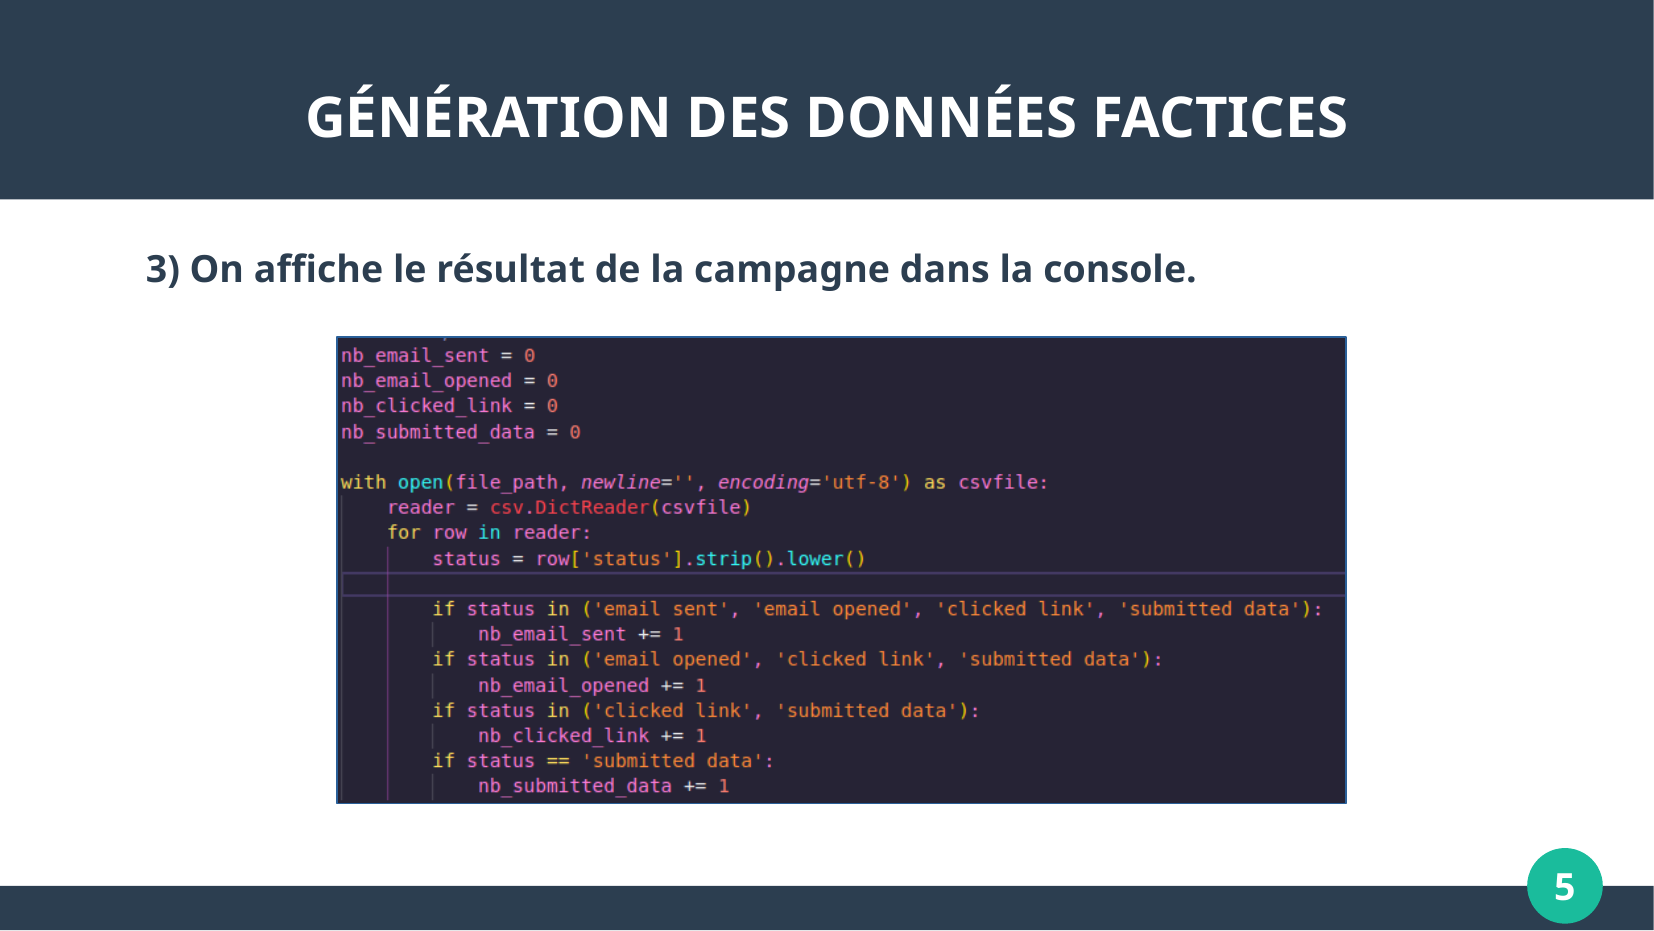

# GÉNÉRATION DES DONNÉES FACTICES
3) On affiche le résultat de la campagne dans la console.